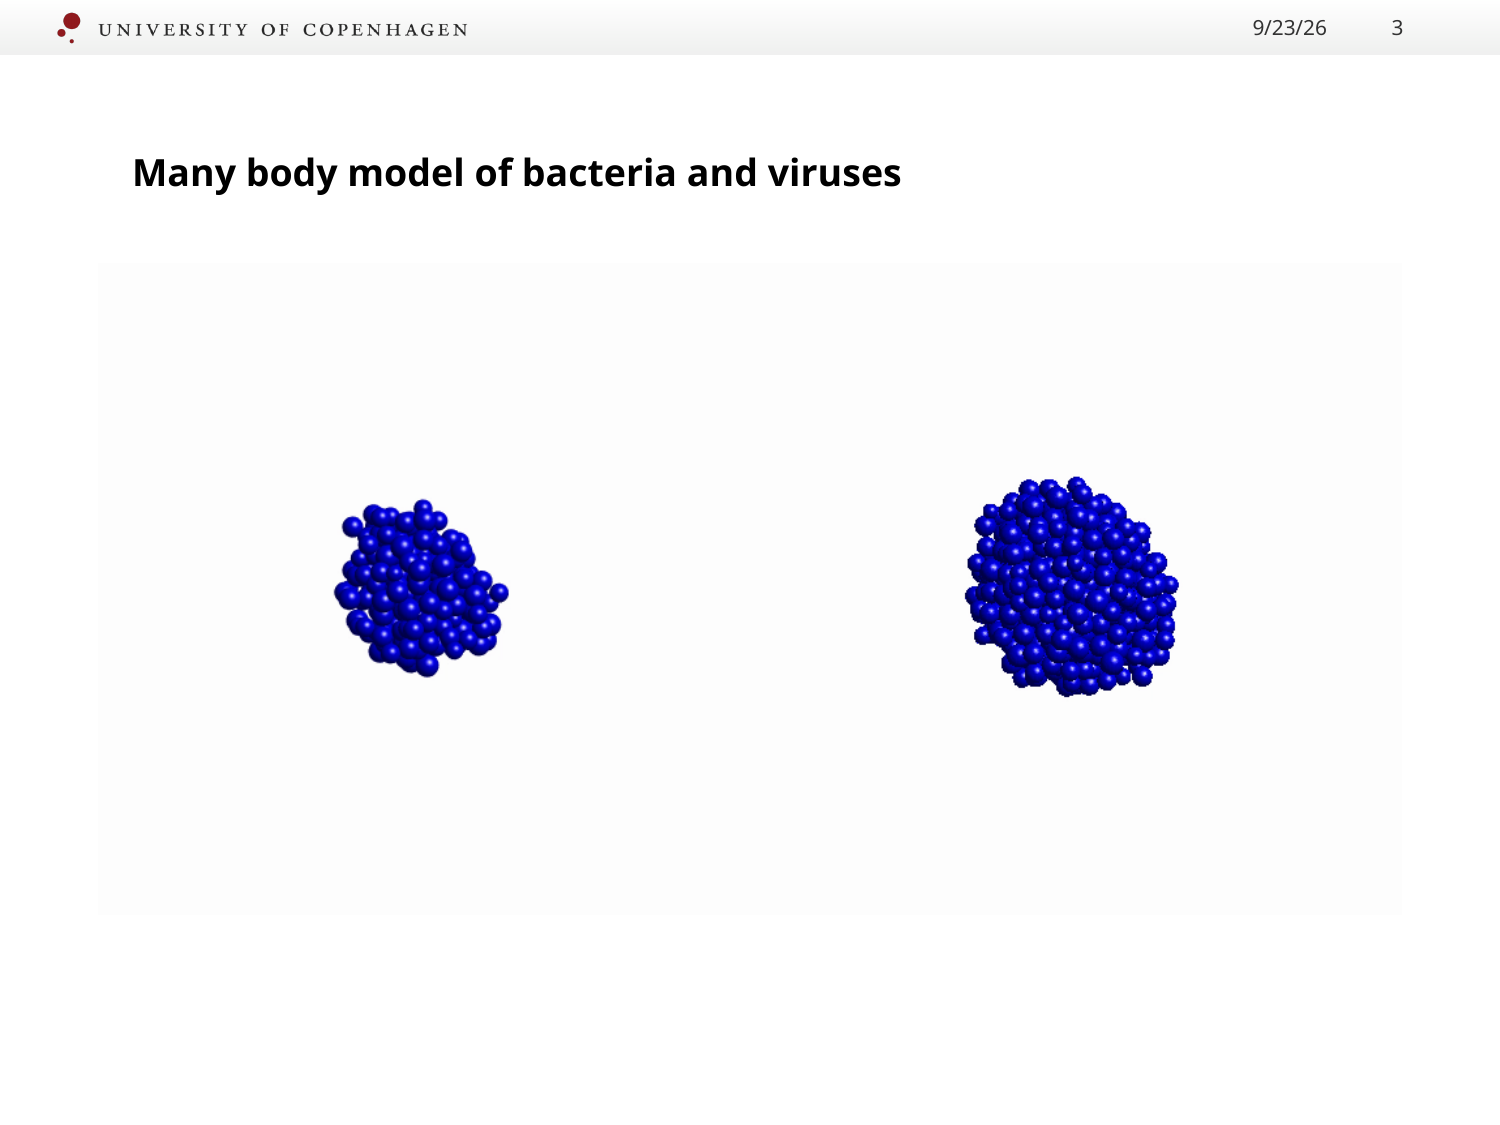

# Many body model of bacteria and viruses